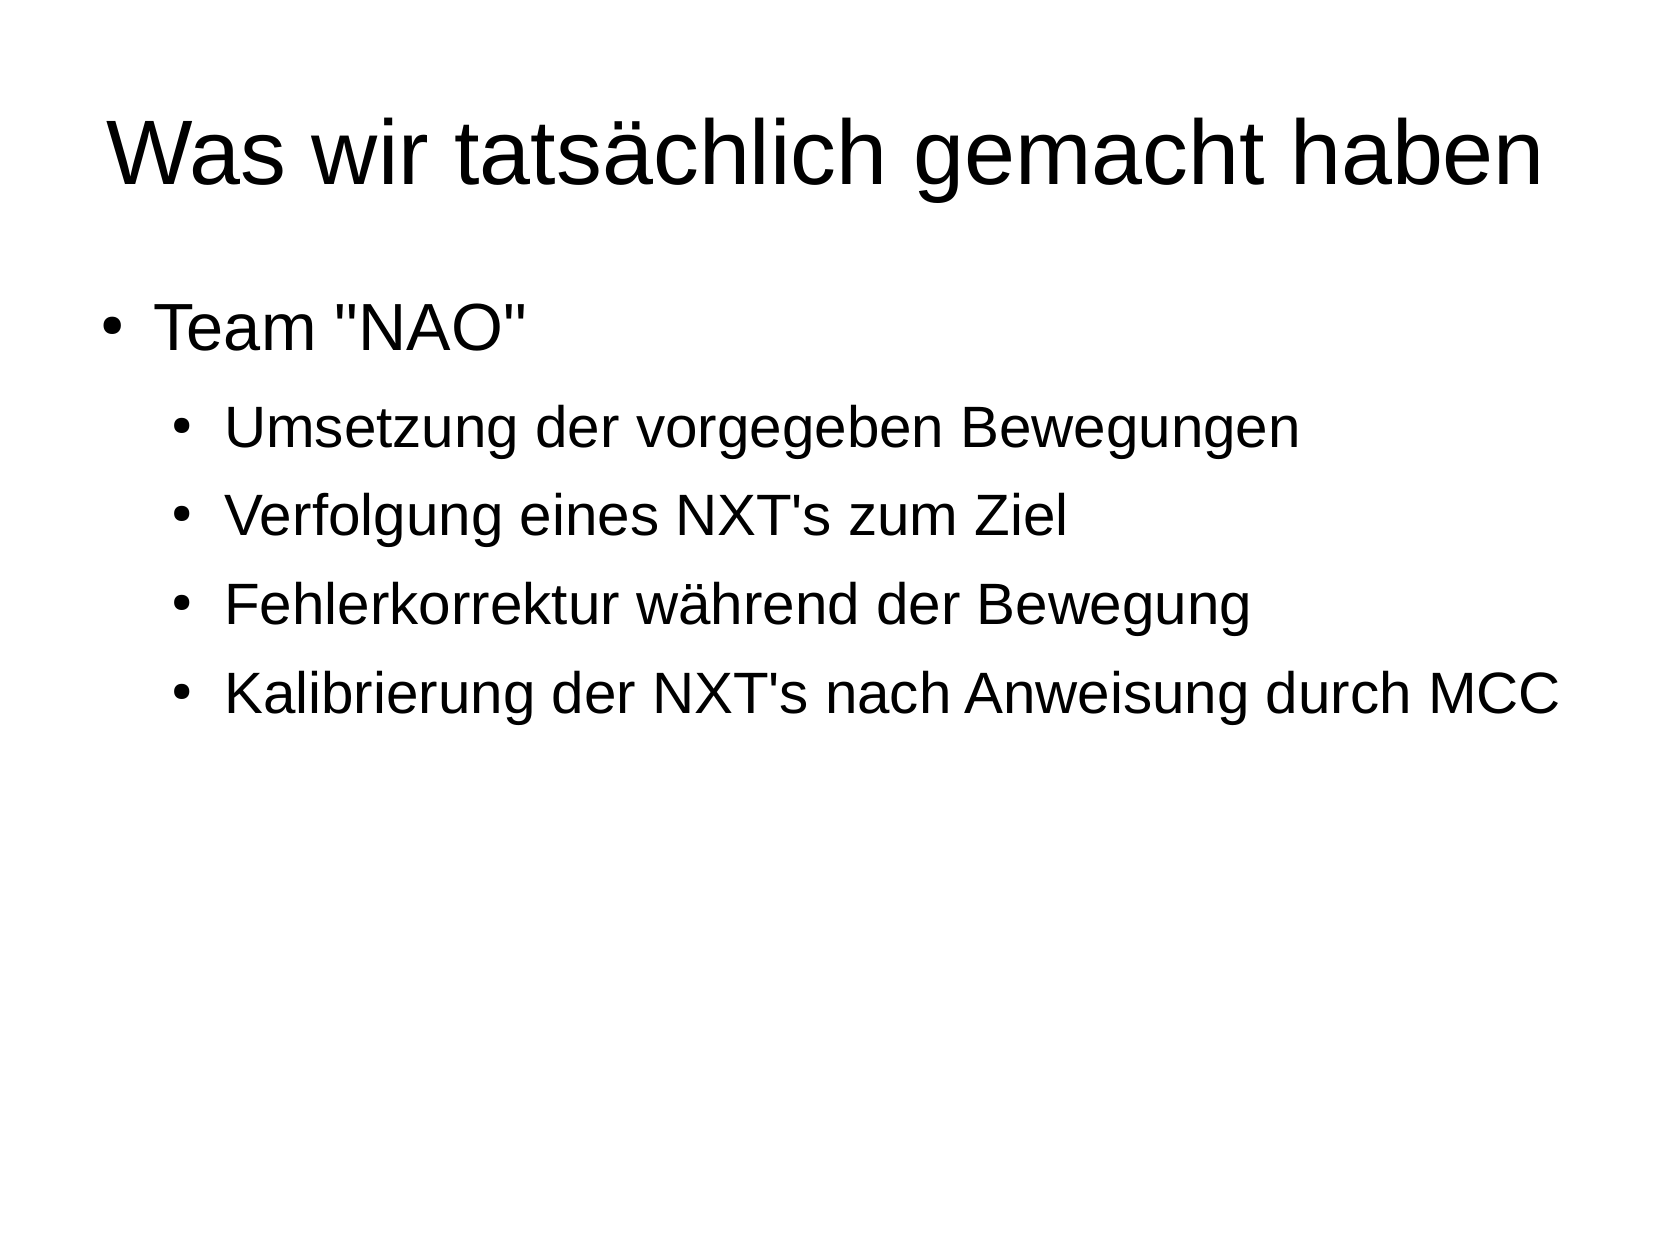

# Was wir tatsächlich gemacht haben
Team "NAO"
Umsetzung der vorgegeben Bewegungen
Verfolgung eines NXT's zum Ziel
Fehlerkorrektur während der Bewegung
Kalibrierung der NXT's nach Anweisung durch MCC